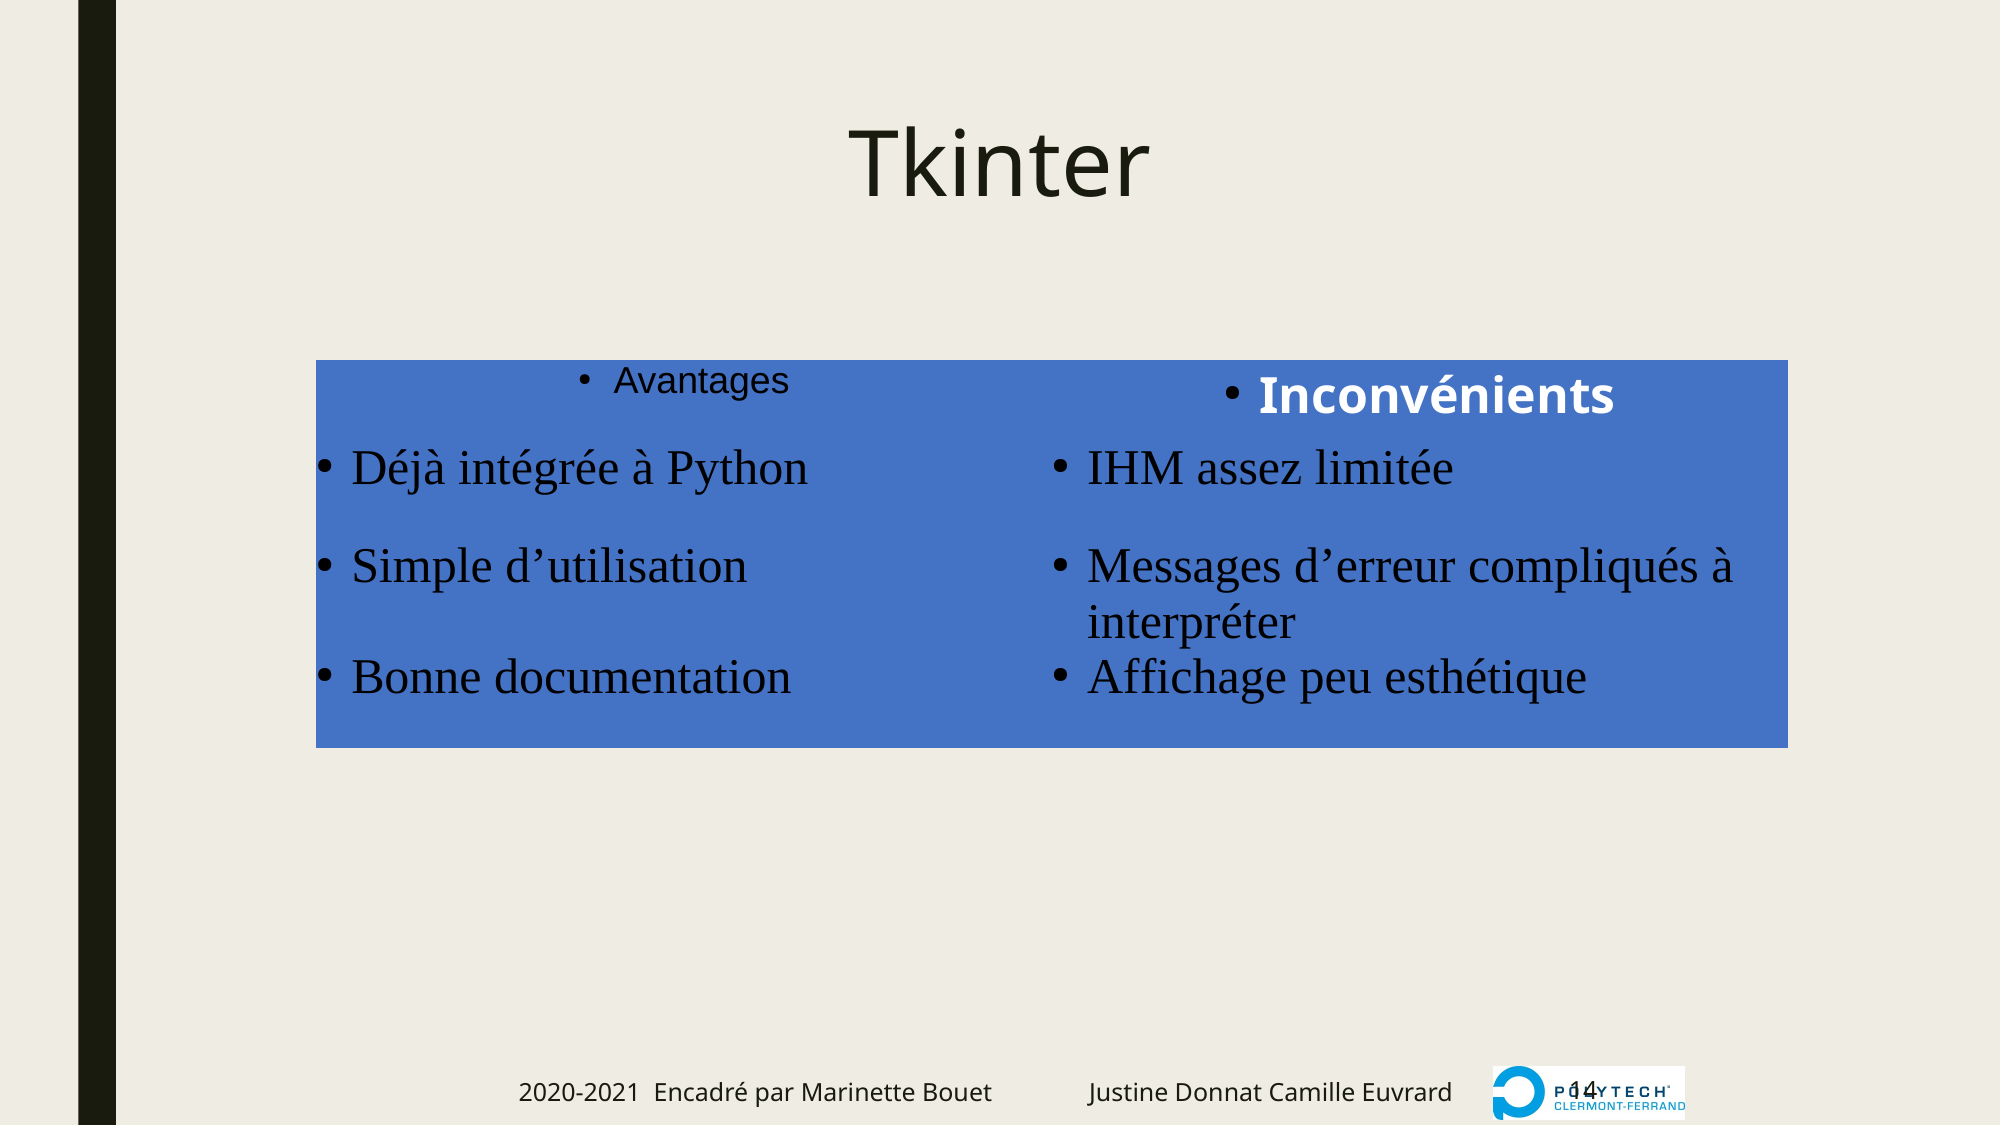

# Tkinter
| Avantages | Inconvénients |
| --- | --- |
| Déjà intégrée à Python | IHM assez limitée |
| Simple d’utilisation | Messages d’erreur compliqués à interpréter |
| Bonne documentation | Affichage peu esthétique |
2020-2021 Encadré par Marinette Bouet Justine Donnat Camille Euvrard
13